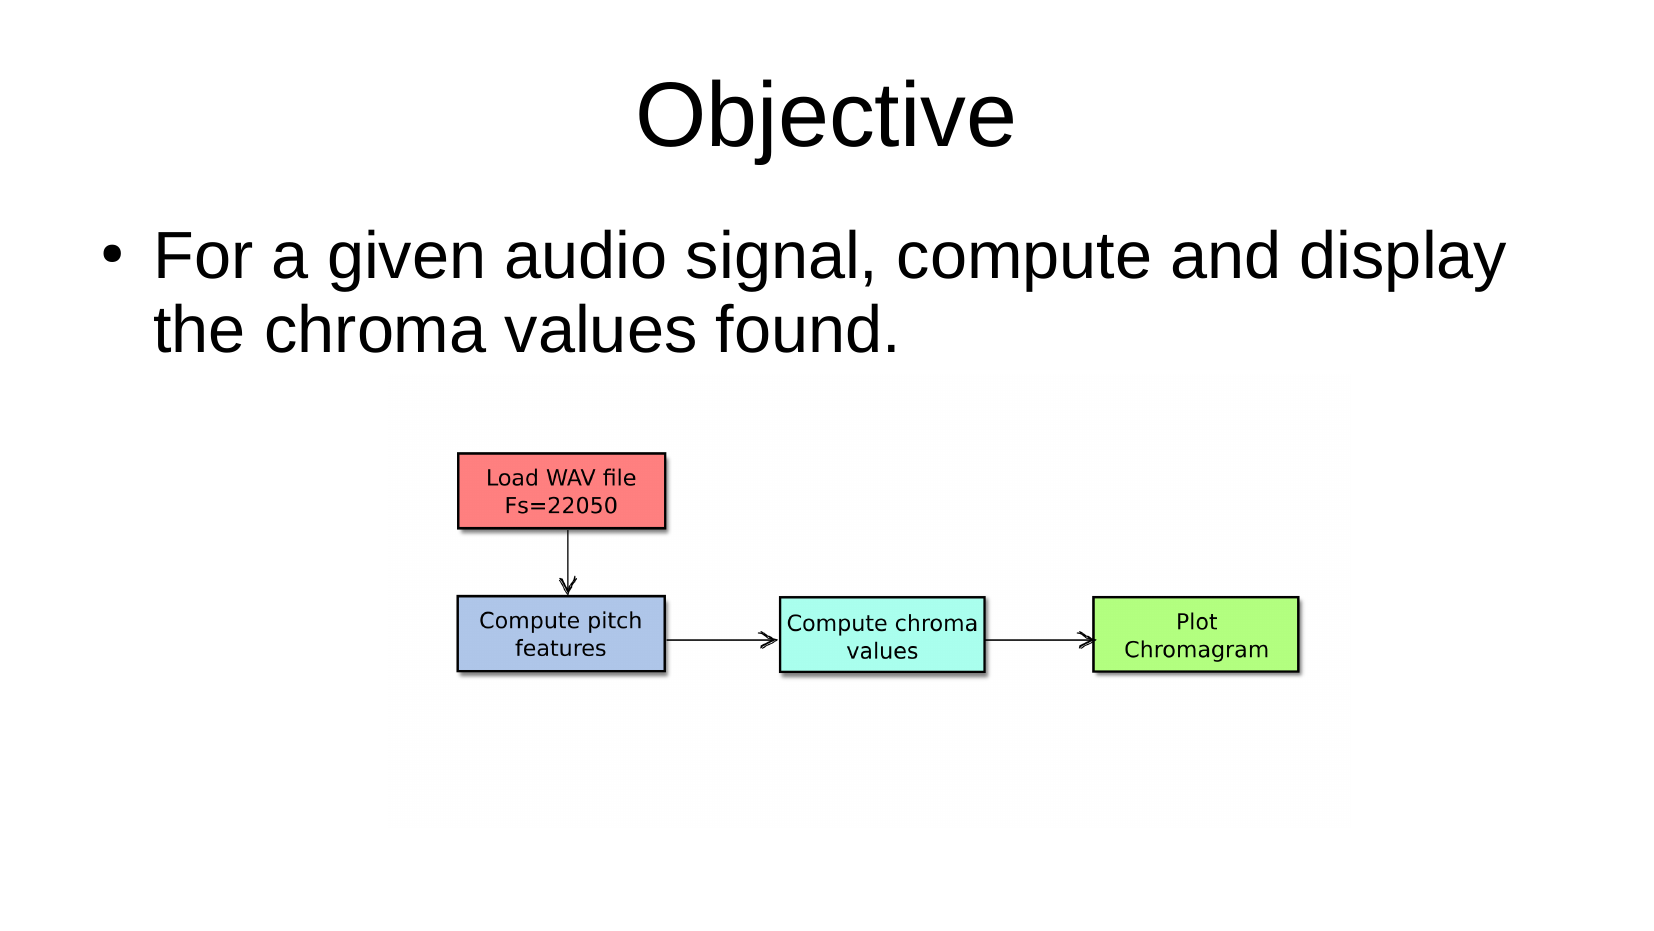

# Objective
For a given audio signal, compute and display the chroma values found.